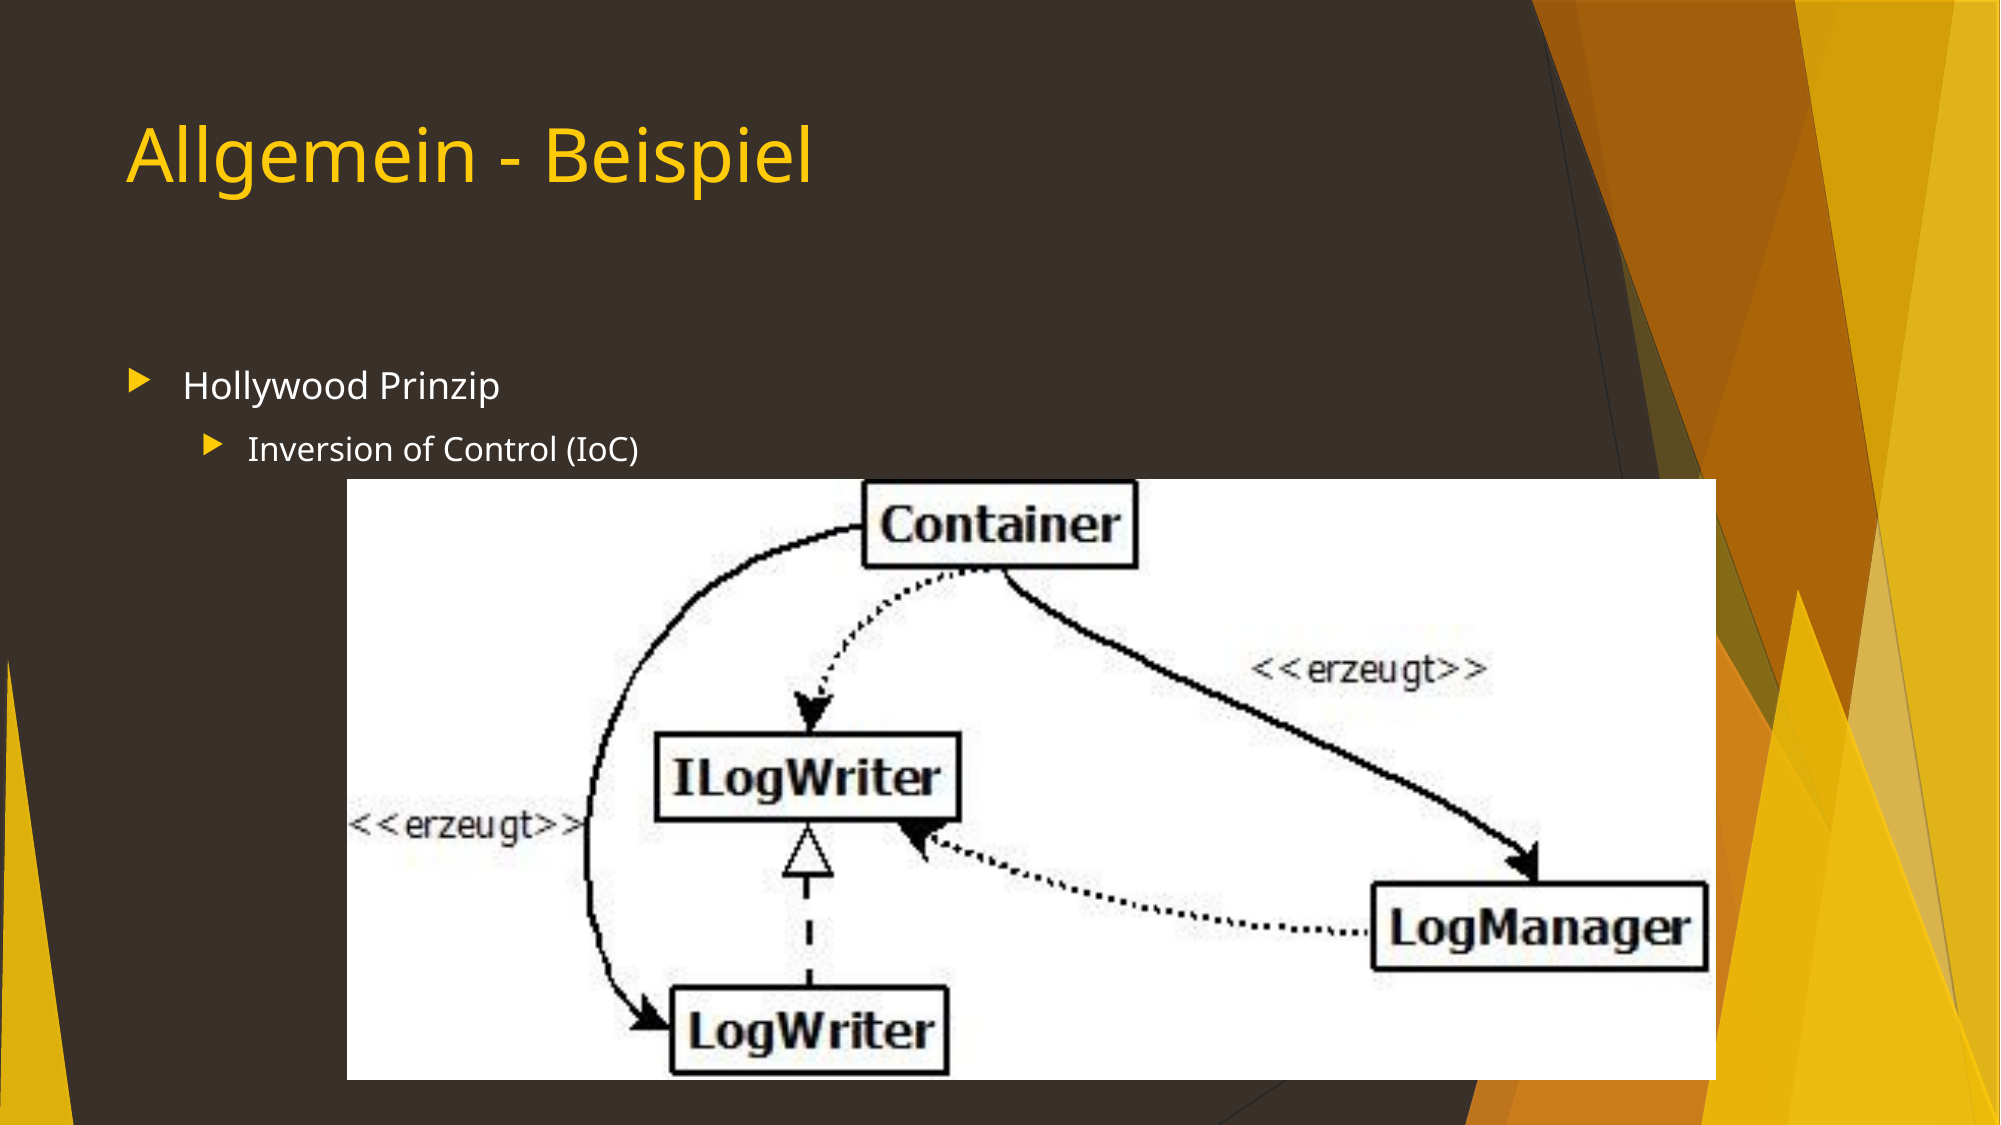

# Allgemein - Beispiel
Hollywood Prinzip
Inversion of Control (IoC)